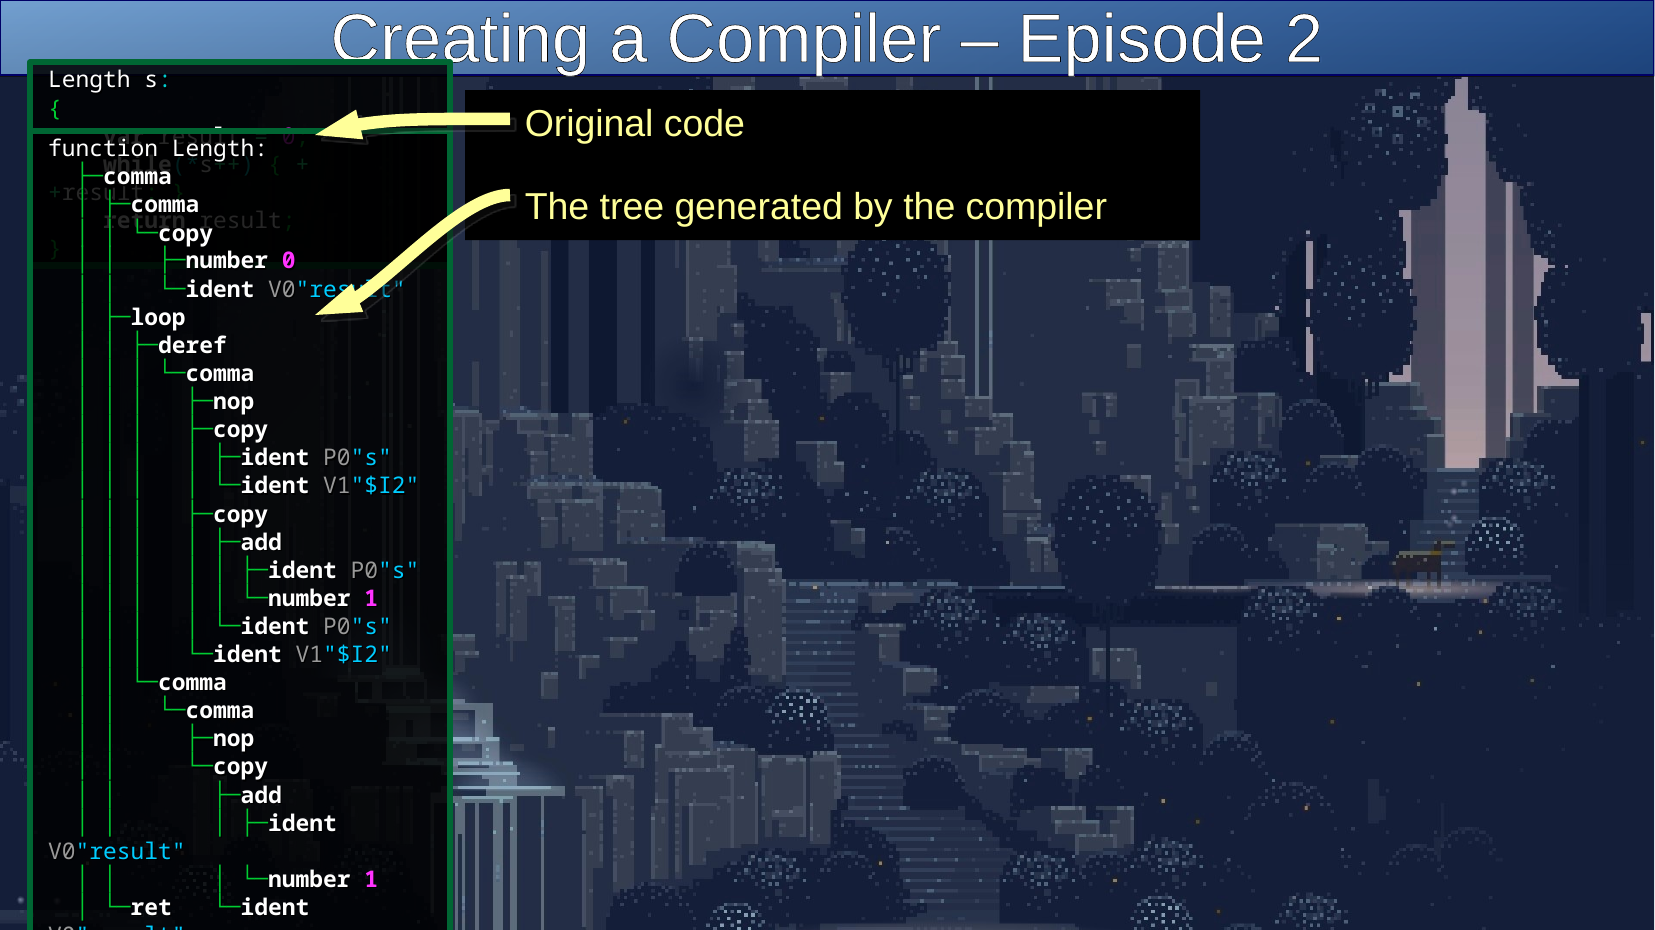

# Creating a Compiler – Episode 2
Length s:
{
 var result = 0;
 while(*s++) { ++result; }
 return result;
}
Original code
The tree generated by the compiler
function Length:
 ├─comma
 │ ├─comma
 │ │ └─copy
 │ │ ├─number 0
 │ │ └─ident V0"result"
 │ ├─loop
 │ │ ├─deref
 │ │ │ └─comma
 │ │ │ ├─nop
 │ │ │ ├─copy
 │ │ │ │ ├─ident P0"s"
 │ │ │ │ └─ident V1"$I2"
 │ │ │ ├─copy
 │ │ │ │ ├─add
 │ │ │ │ │ ├─ident P0"s"
 │ │ │ │ │ └─number 1
 │ │ │ │ └─ident P0"s"
 │ │ │ └─ident V1"$I2"
 │ │ └─comma
 │ │ └─comma
 │ │ ├─nop
 │ │ └─copy
 │ │ ├─add
 │ │ │ ├─ident V0"result"
 │ │ │ └─number 1
 │ └─ret └─ident V0"result"
 │ └─ident V0"result"
 └─ret
 └─number 0